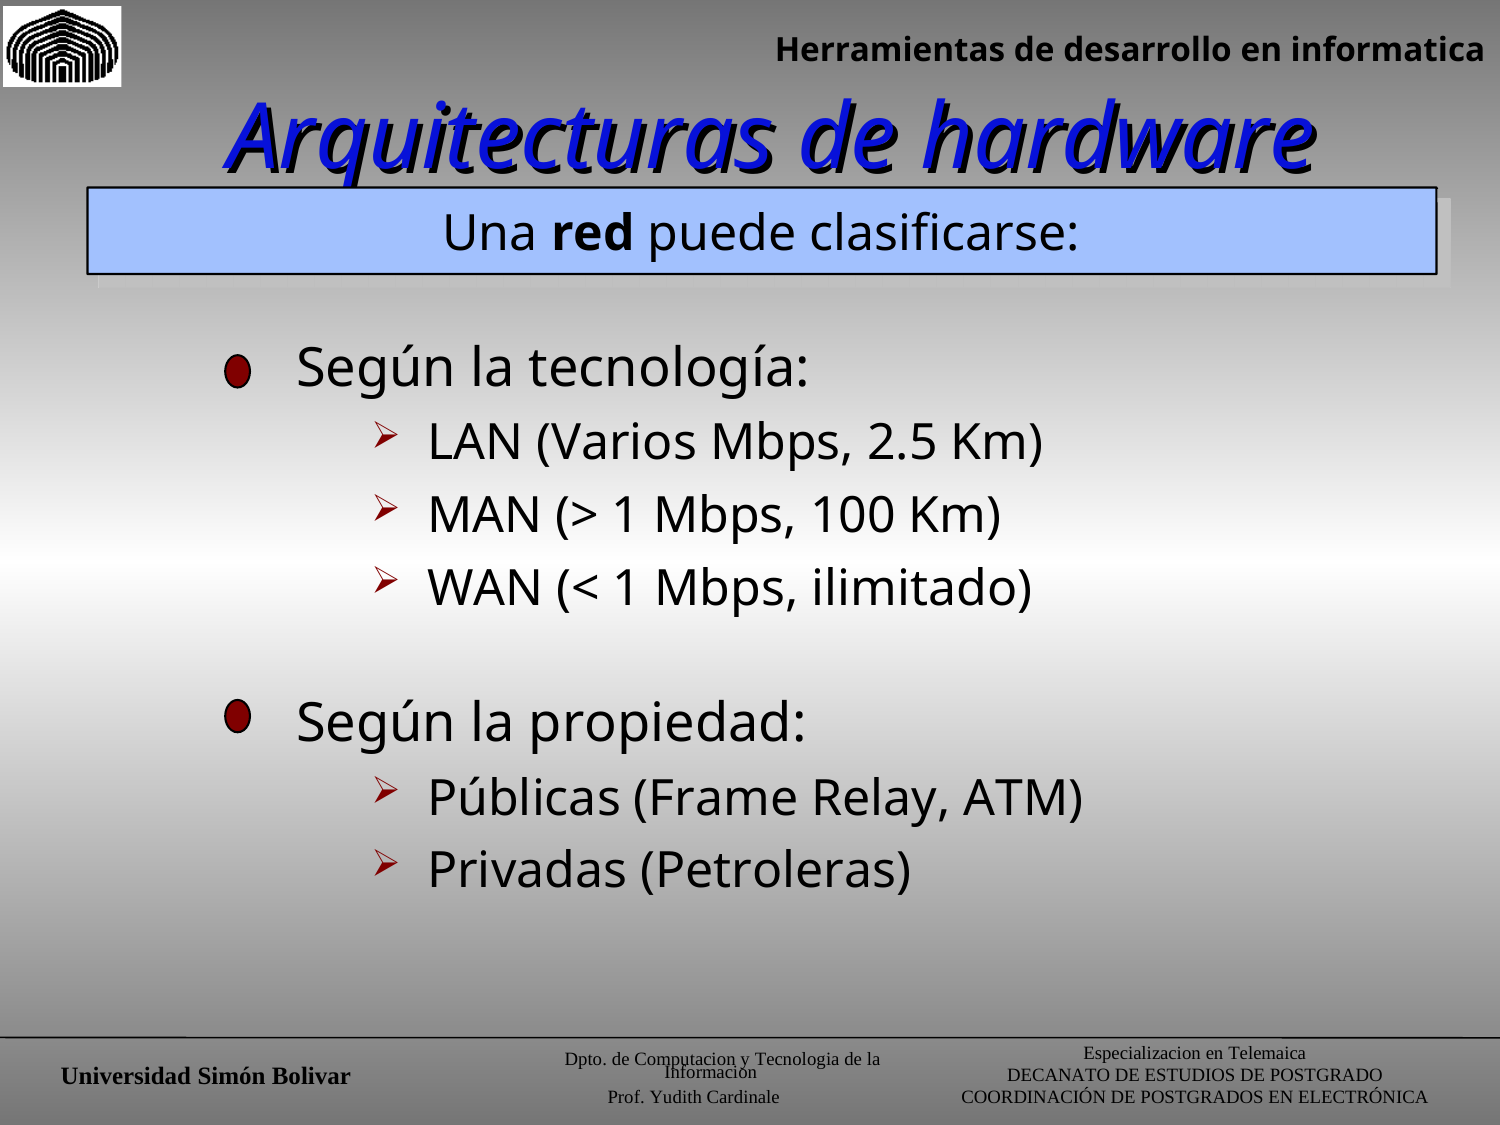

Arquitecturas de hardware
Una red puede clasificarse:
Según la tecnología:
 LAN (Varios Mbps, 2.5 Km)
 MAN (> 1 Mbps, 100 Km)
 WAN (< 1 Mbps, ilimitado)
Según la propiedad:
 Públicas (Frame Relay, ATM)
 Privadas (Petroleras)